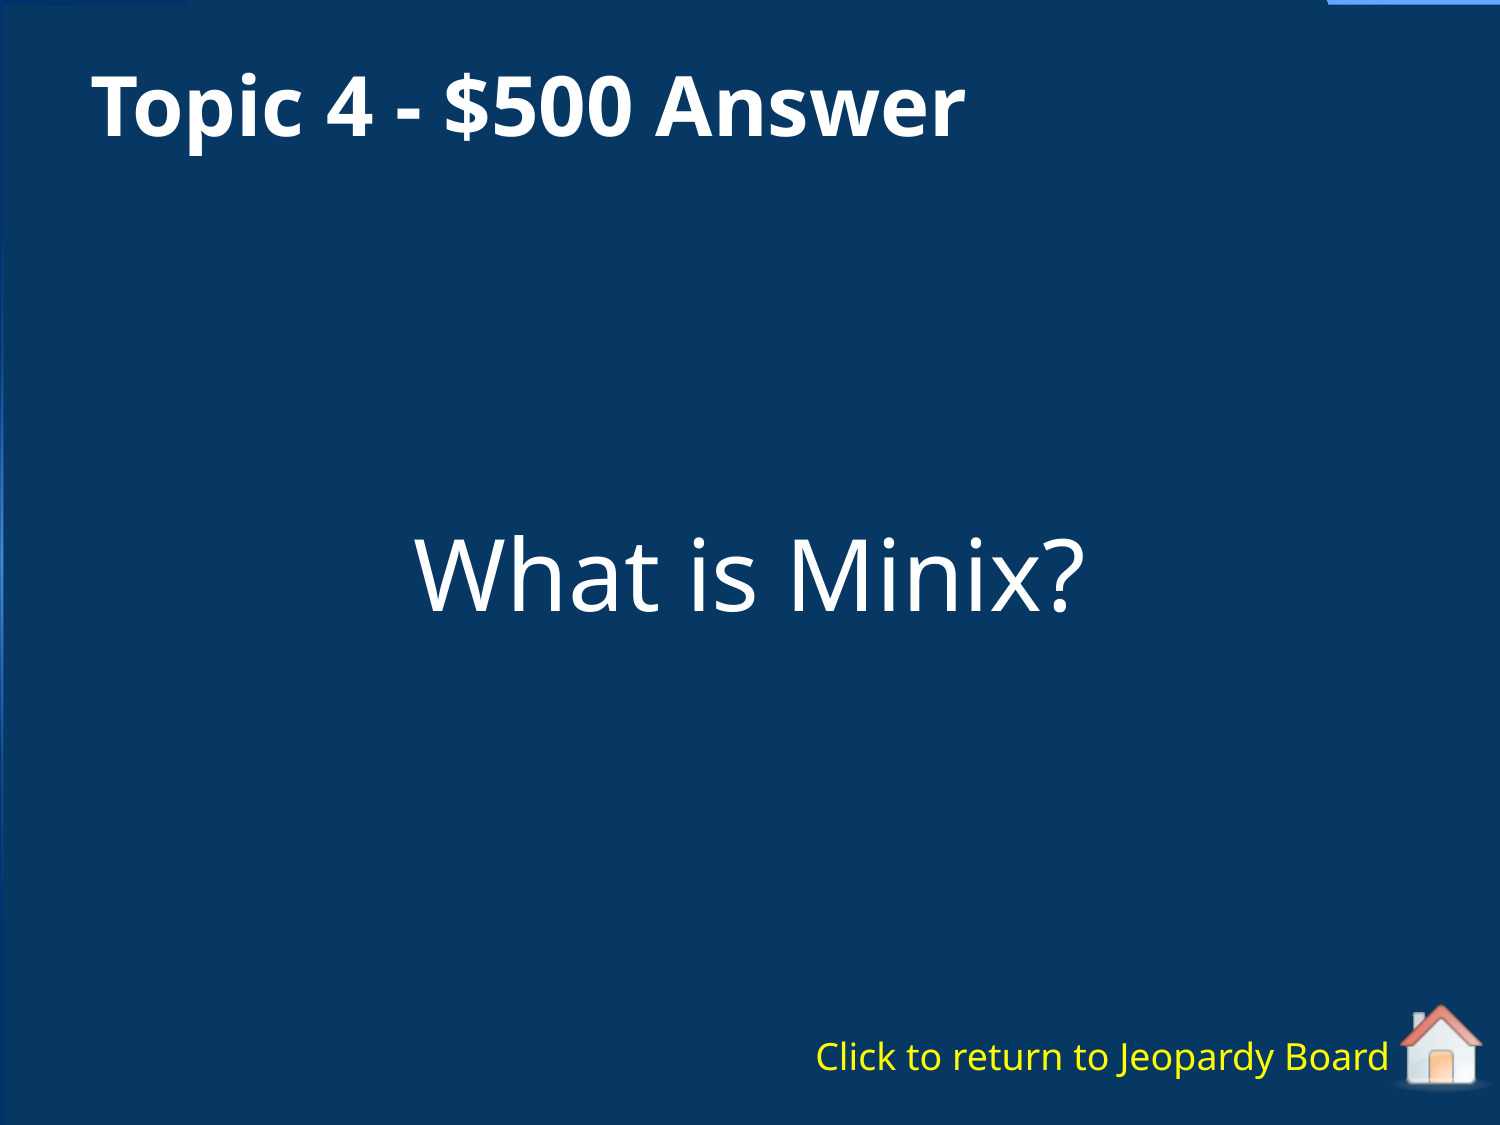

Topic 4 - $500 Answer
# What is Minix?
Click to return to Jeopardy Board